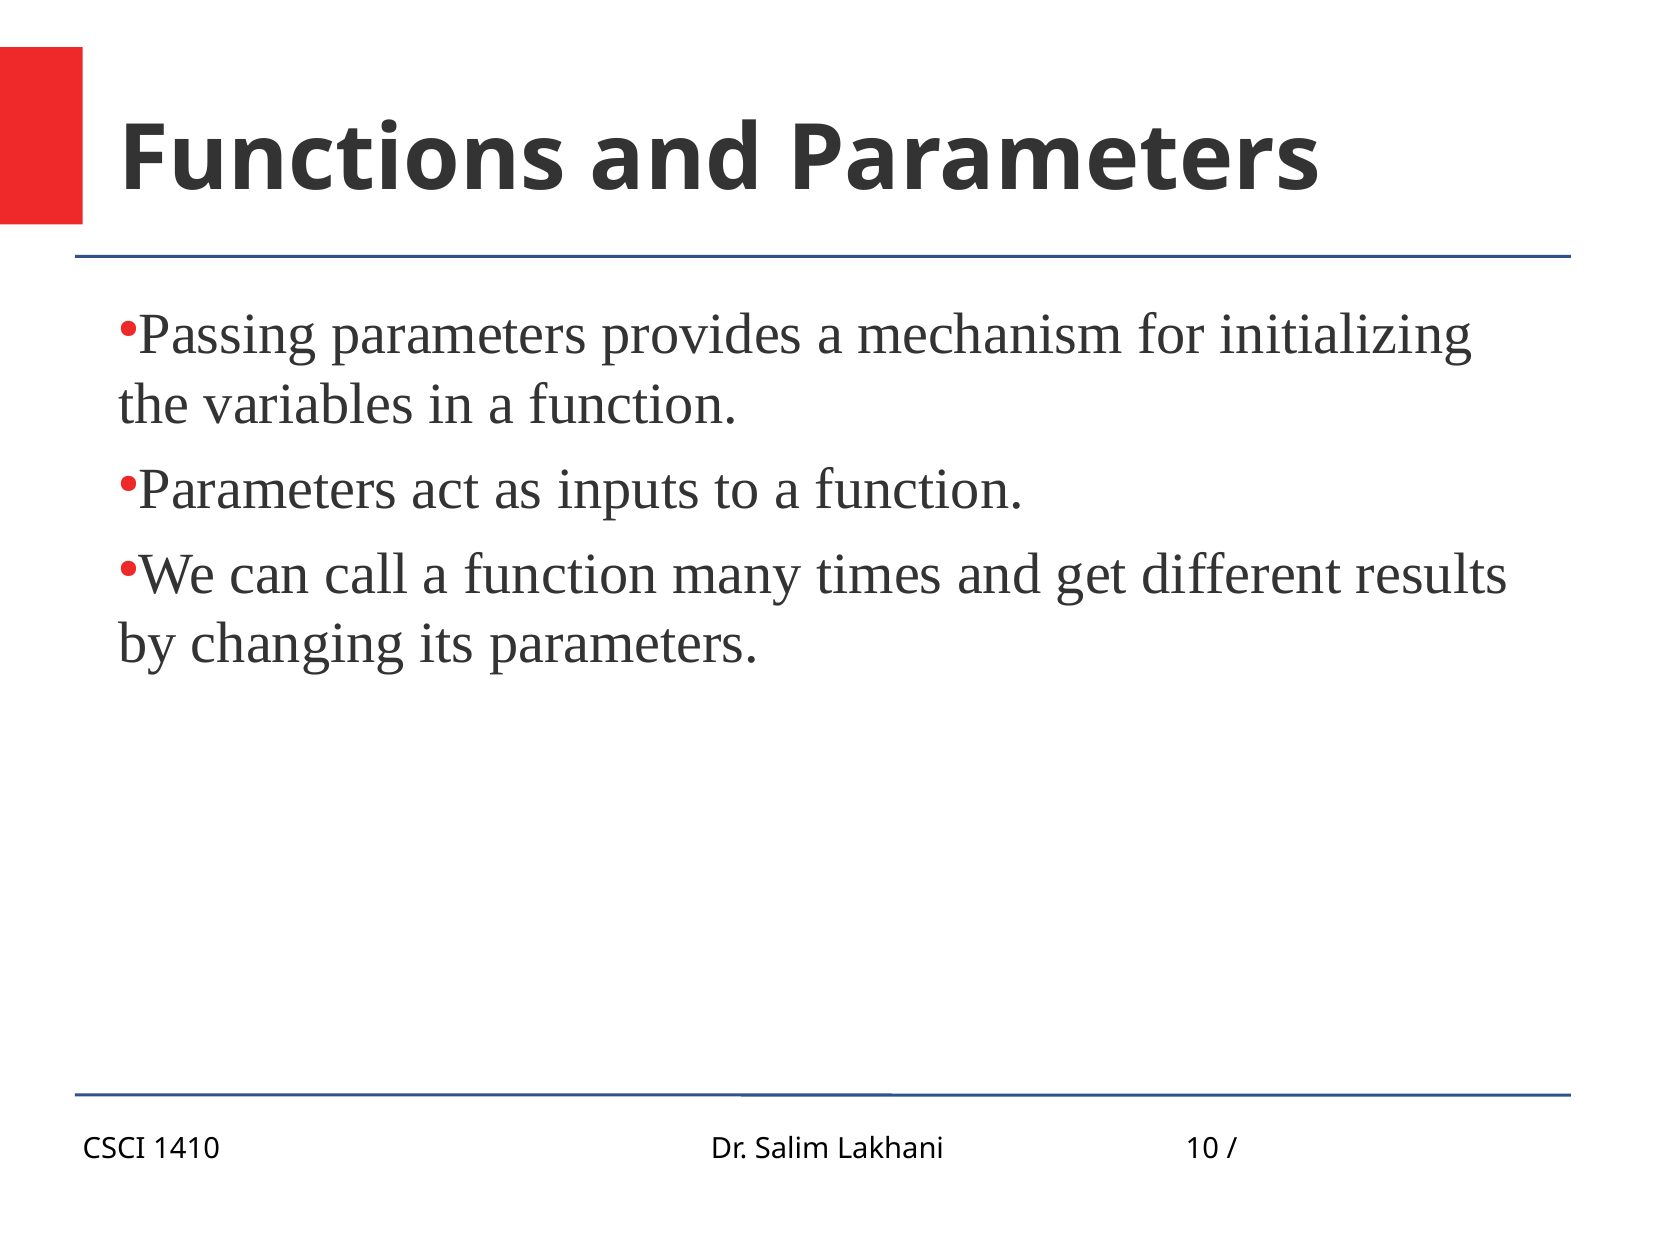

# Functions and Parameters
Passing parameters provides a mechanism for initializing the variables in a function.
Parameters act as inputs to a function.
We can call a function many times and get different results by changing its parameters.
CSCI 1410
Dr. Salim Lakhani